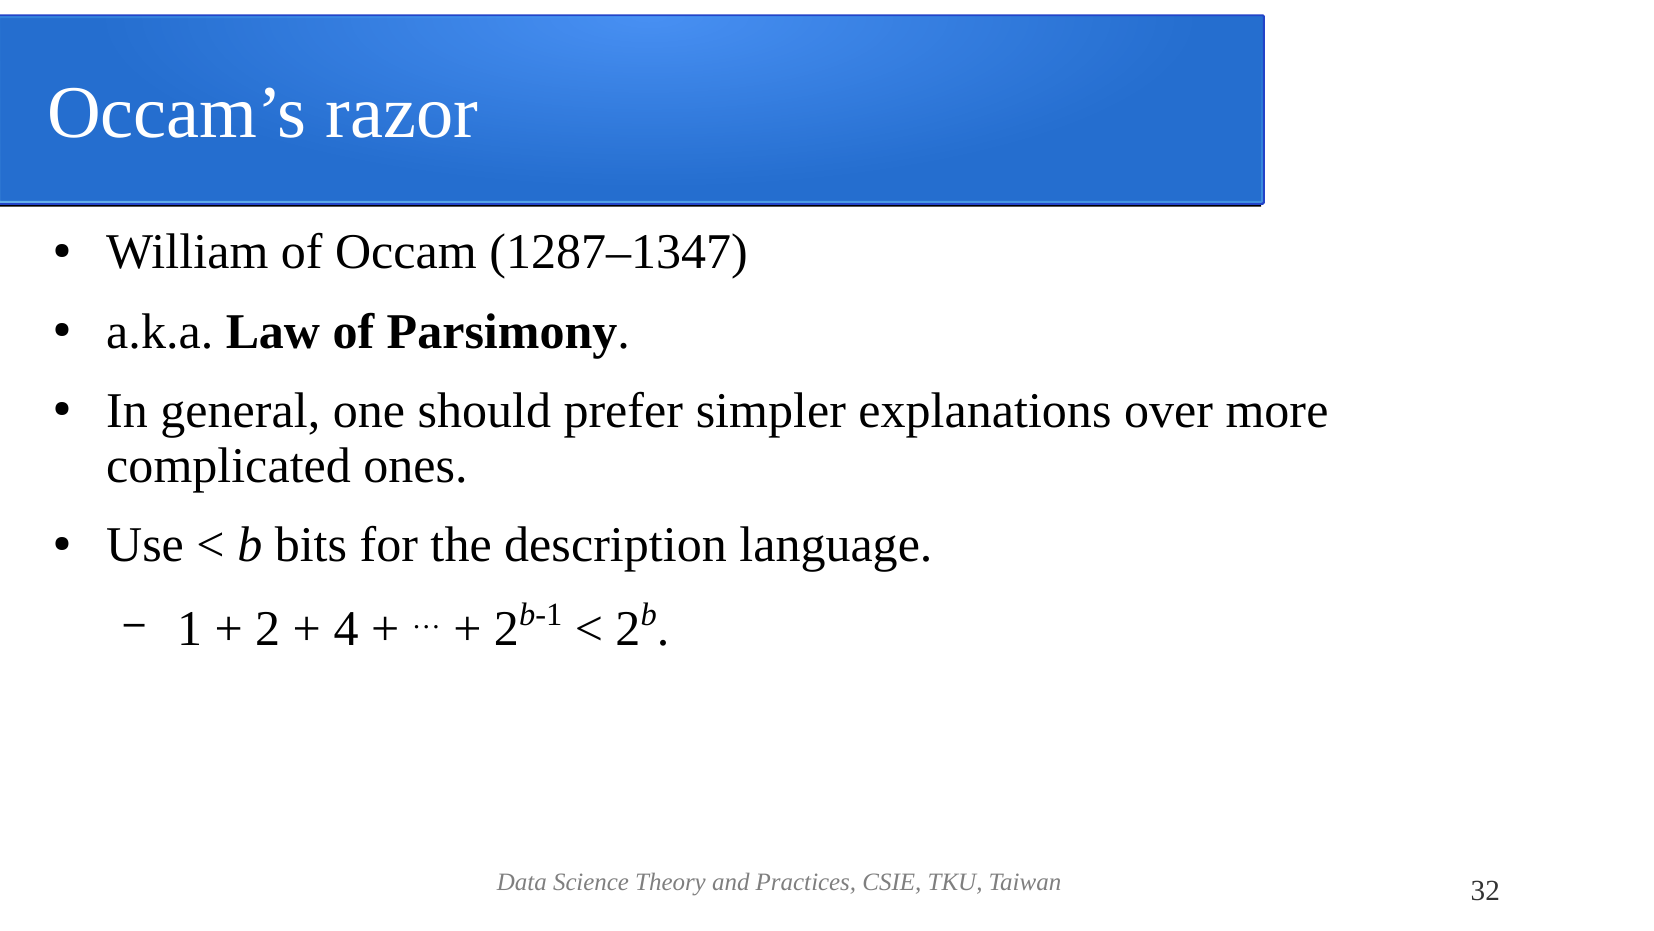

# Occam’s razor
William of Occam (1287–1347)
a.k.a. Law of Parsimony.
In general, one should prefer simpler explanations over more complicated ones.
Use < b bits for the description language.
1 + 2 + 4 + … + 2b-1 < 2b.
Data Science Theory and Practices, CSIE, TKU, Taiwan
32